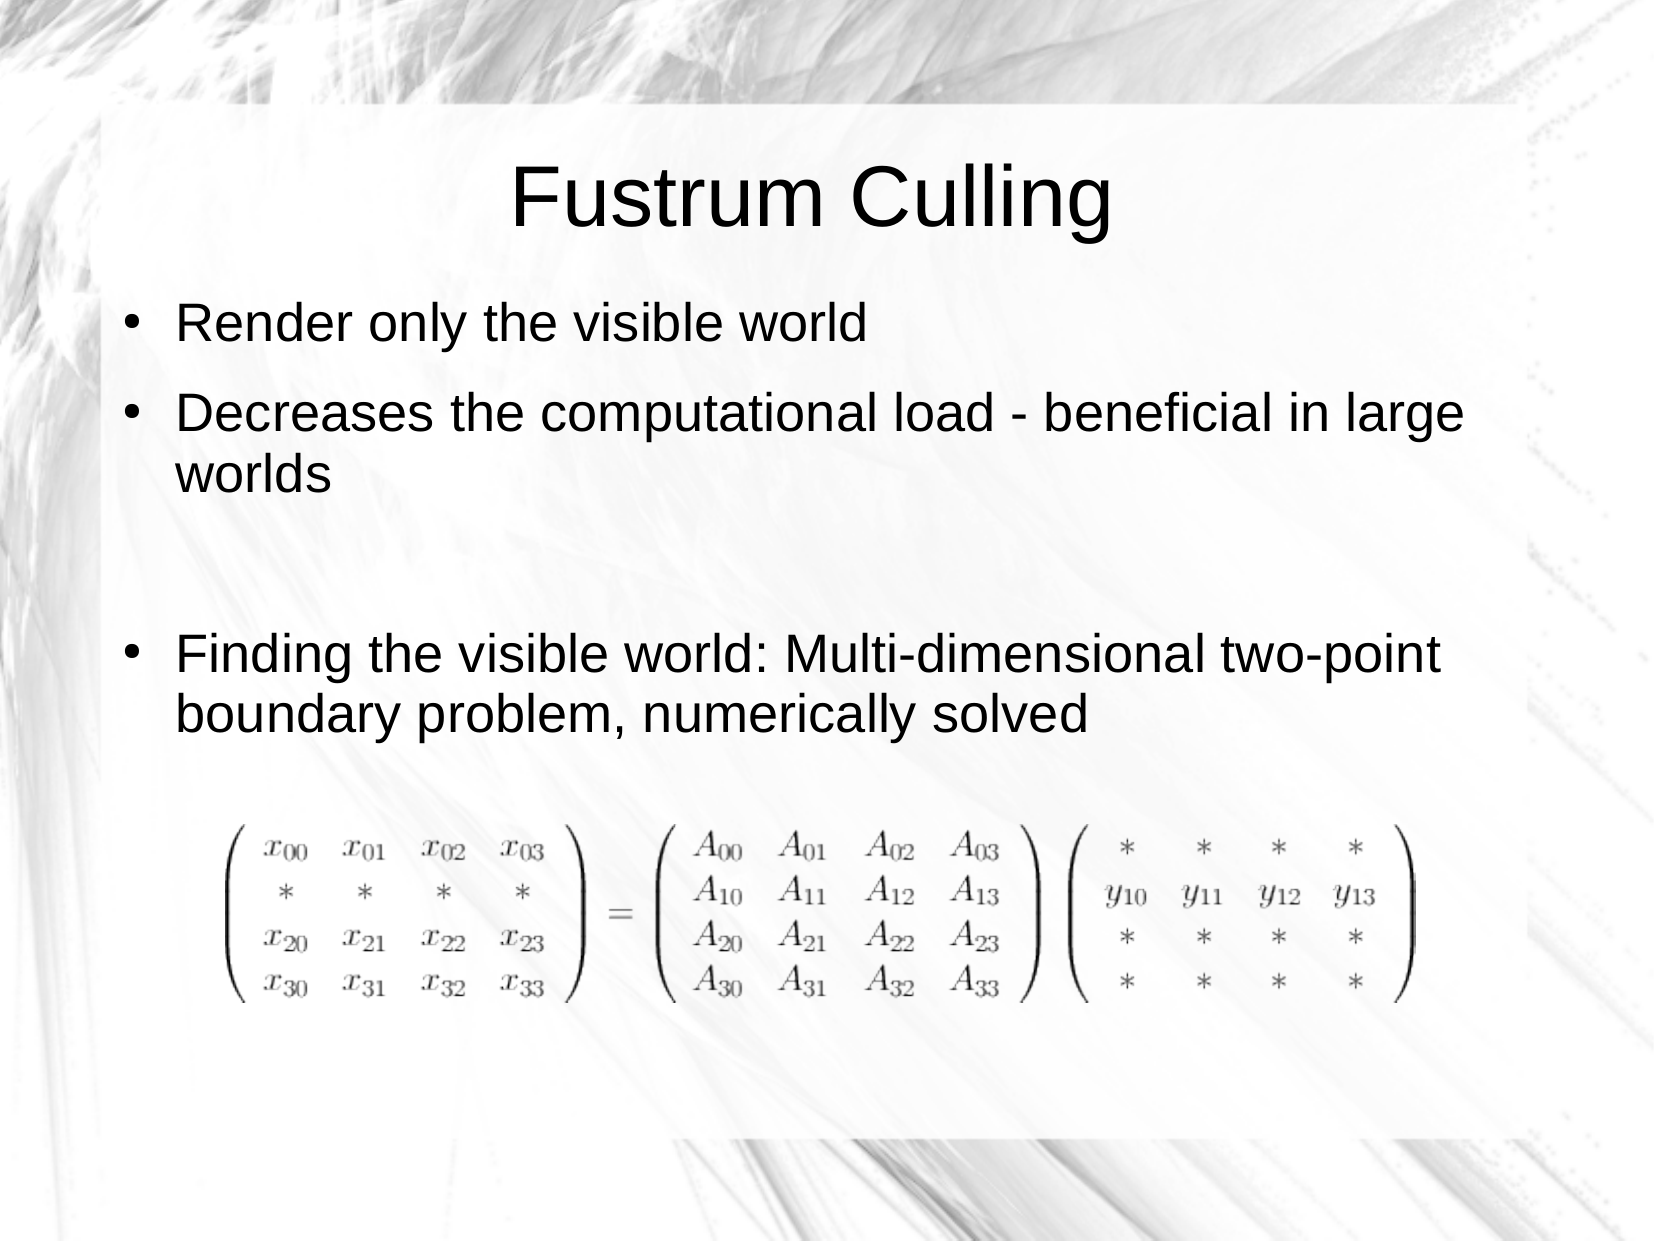

Fustrum Culling
Render only the visible world
Decreases the computational load - beneficial in large worlds
Finding the visible world: Multi-dimensional two-point boundary problem, numerically solved